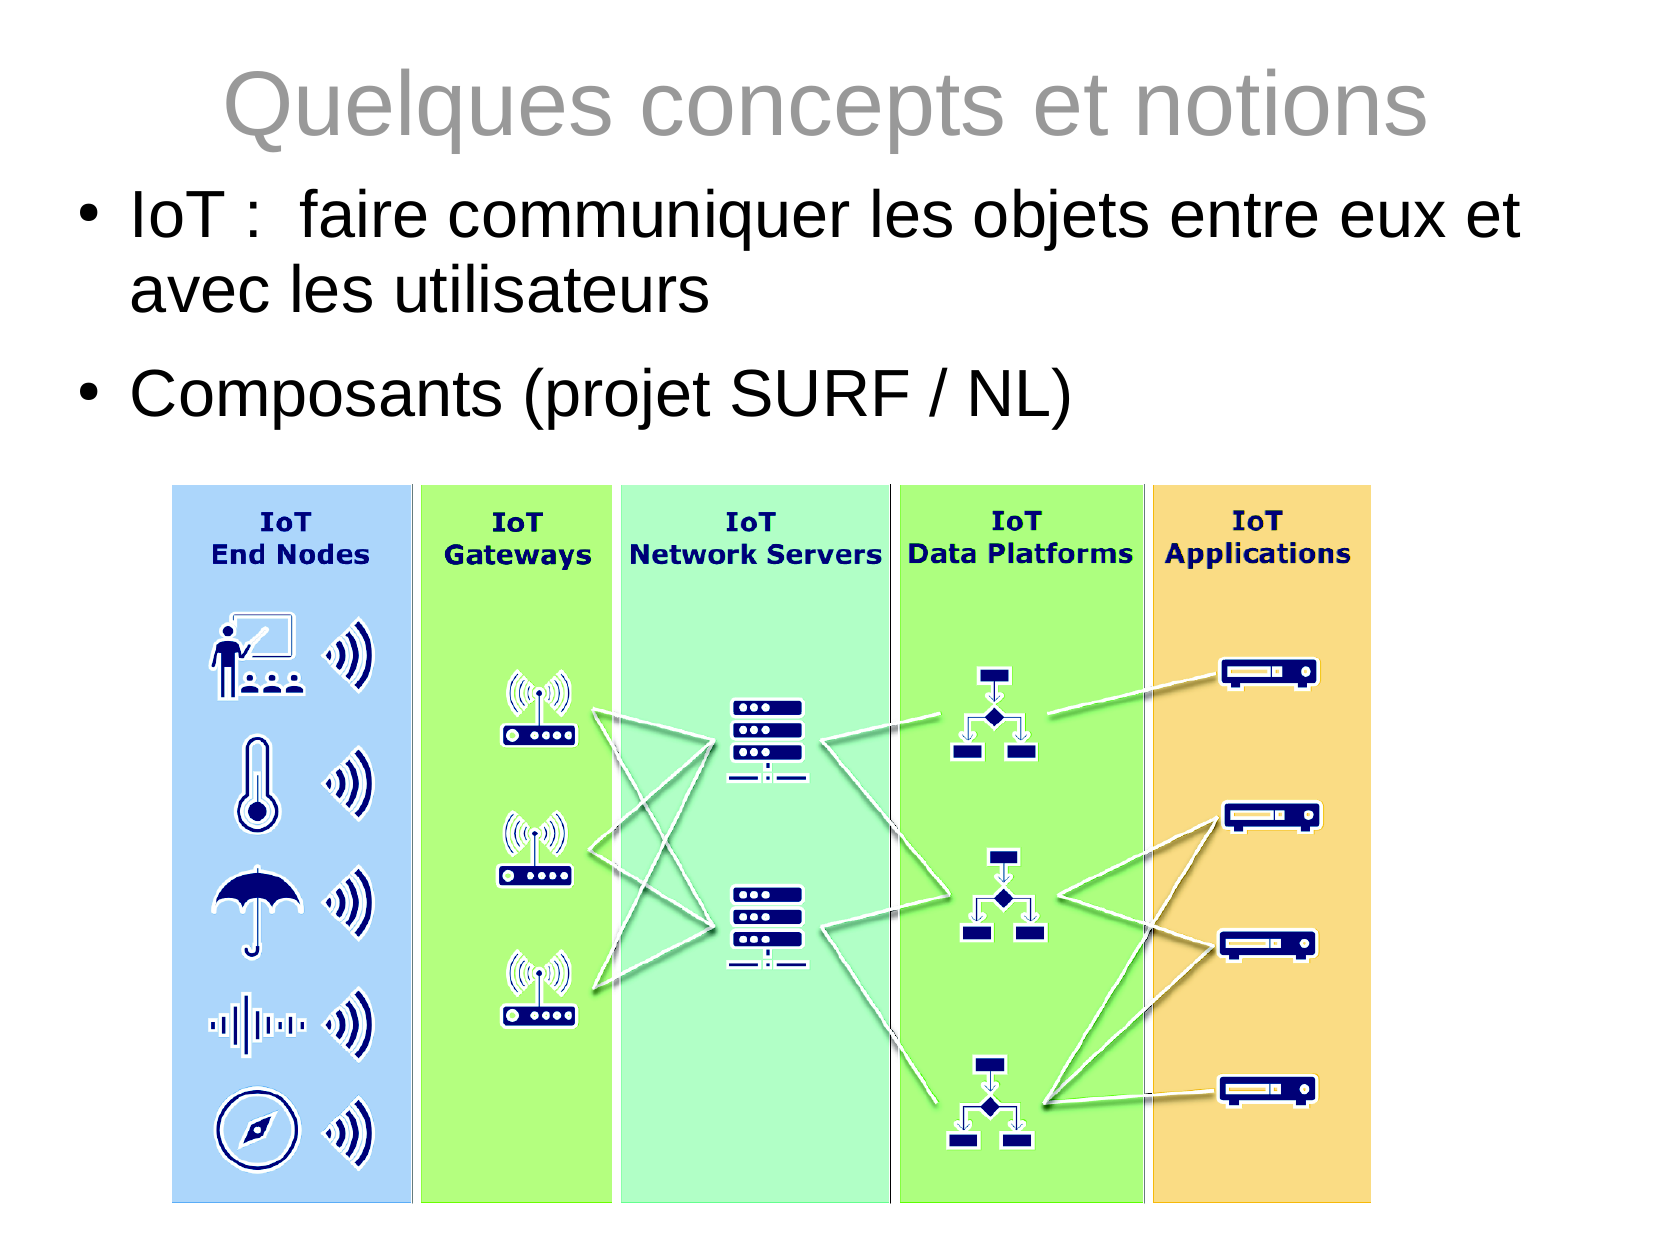

# Quelques concepts et notions
IoT : faire communiquer les objets entre eux et avec les utilisateurs
Composants (projet SURF / NL)